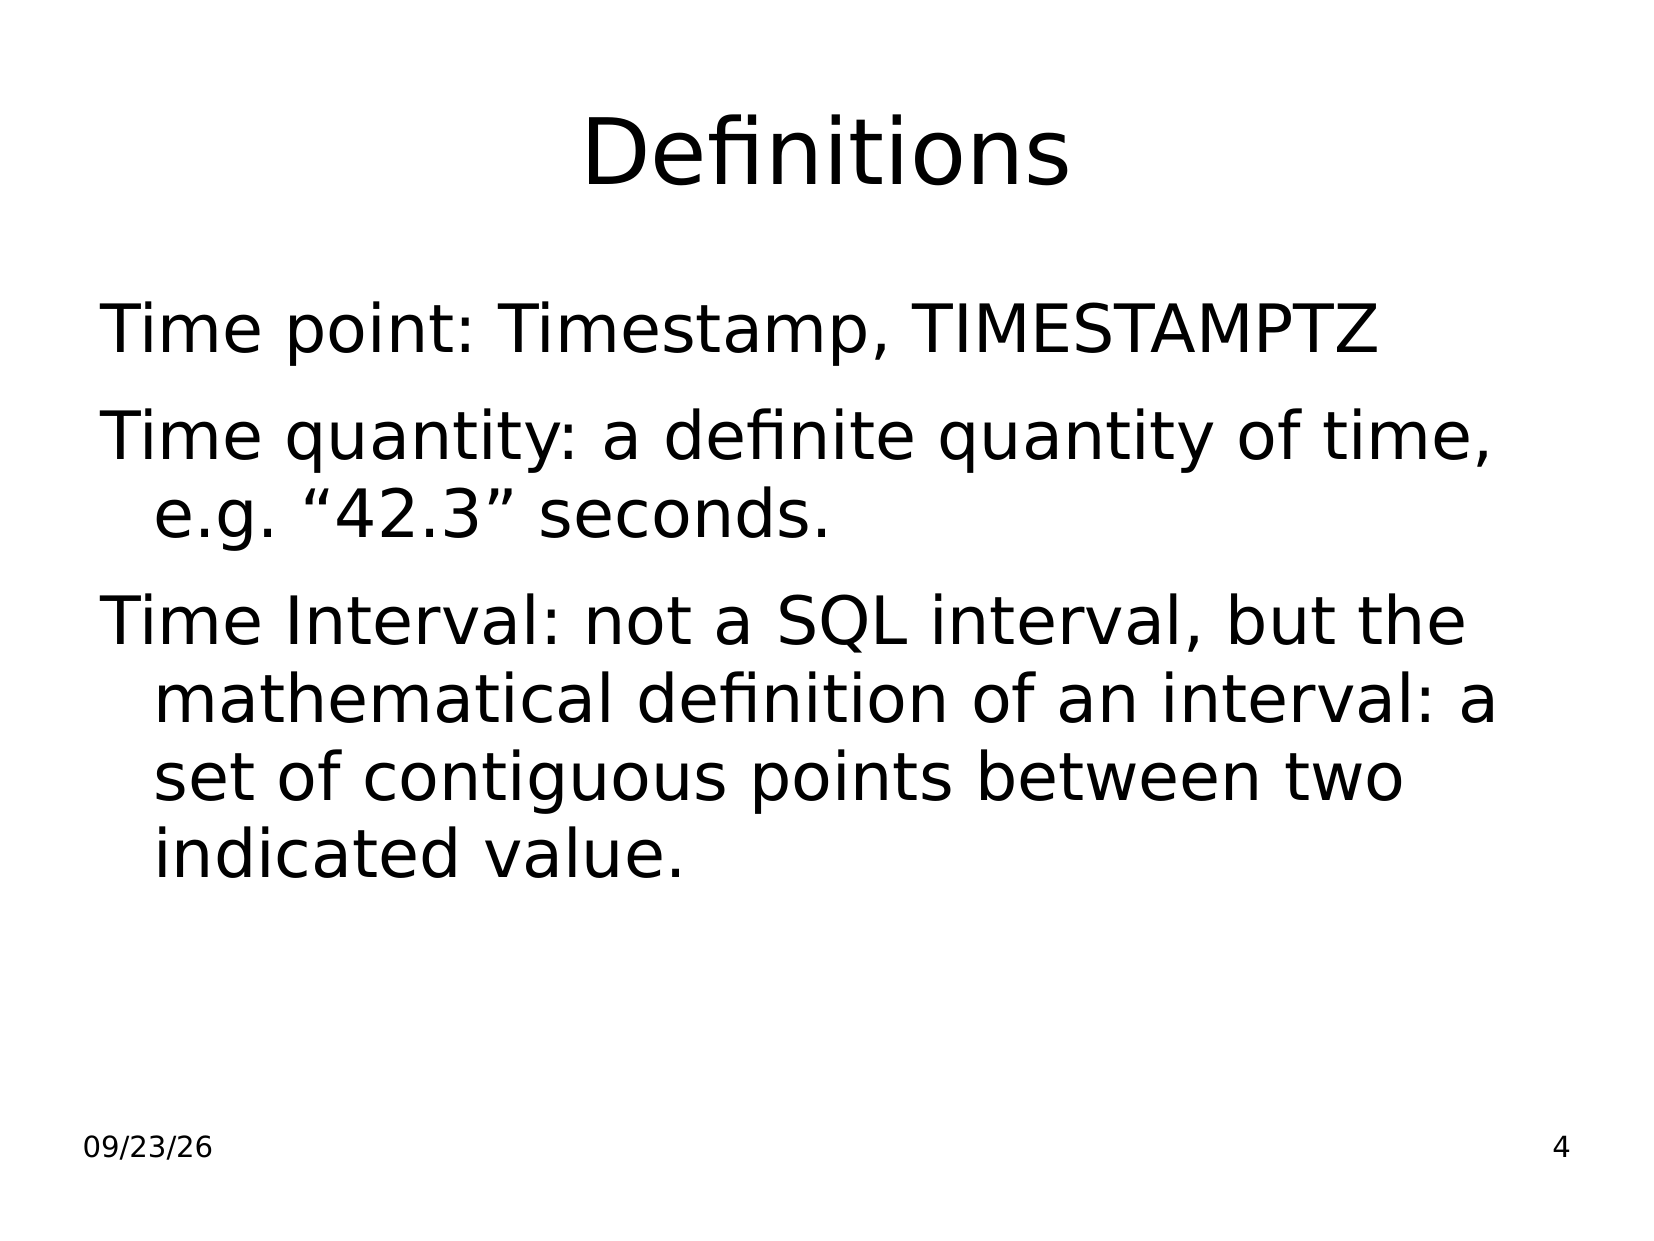

# Definitions
Time point: Timestamp, TIMESTAMPTZ
Time quantity: a definite quantity of time, e.g. “42.3” seconds.
Time Interval: not a SQL interval, but the mathematical definition of an interval: a set of contiguous points between two indicated value.
4